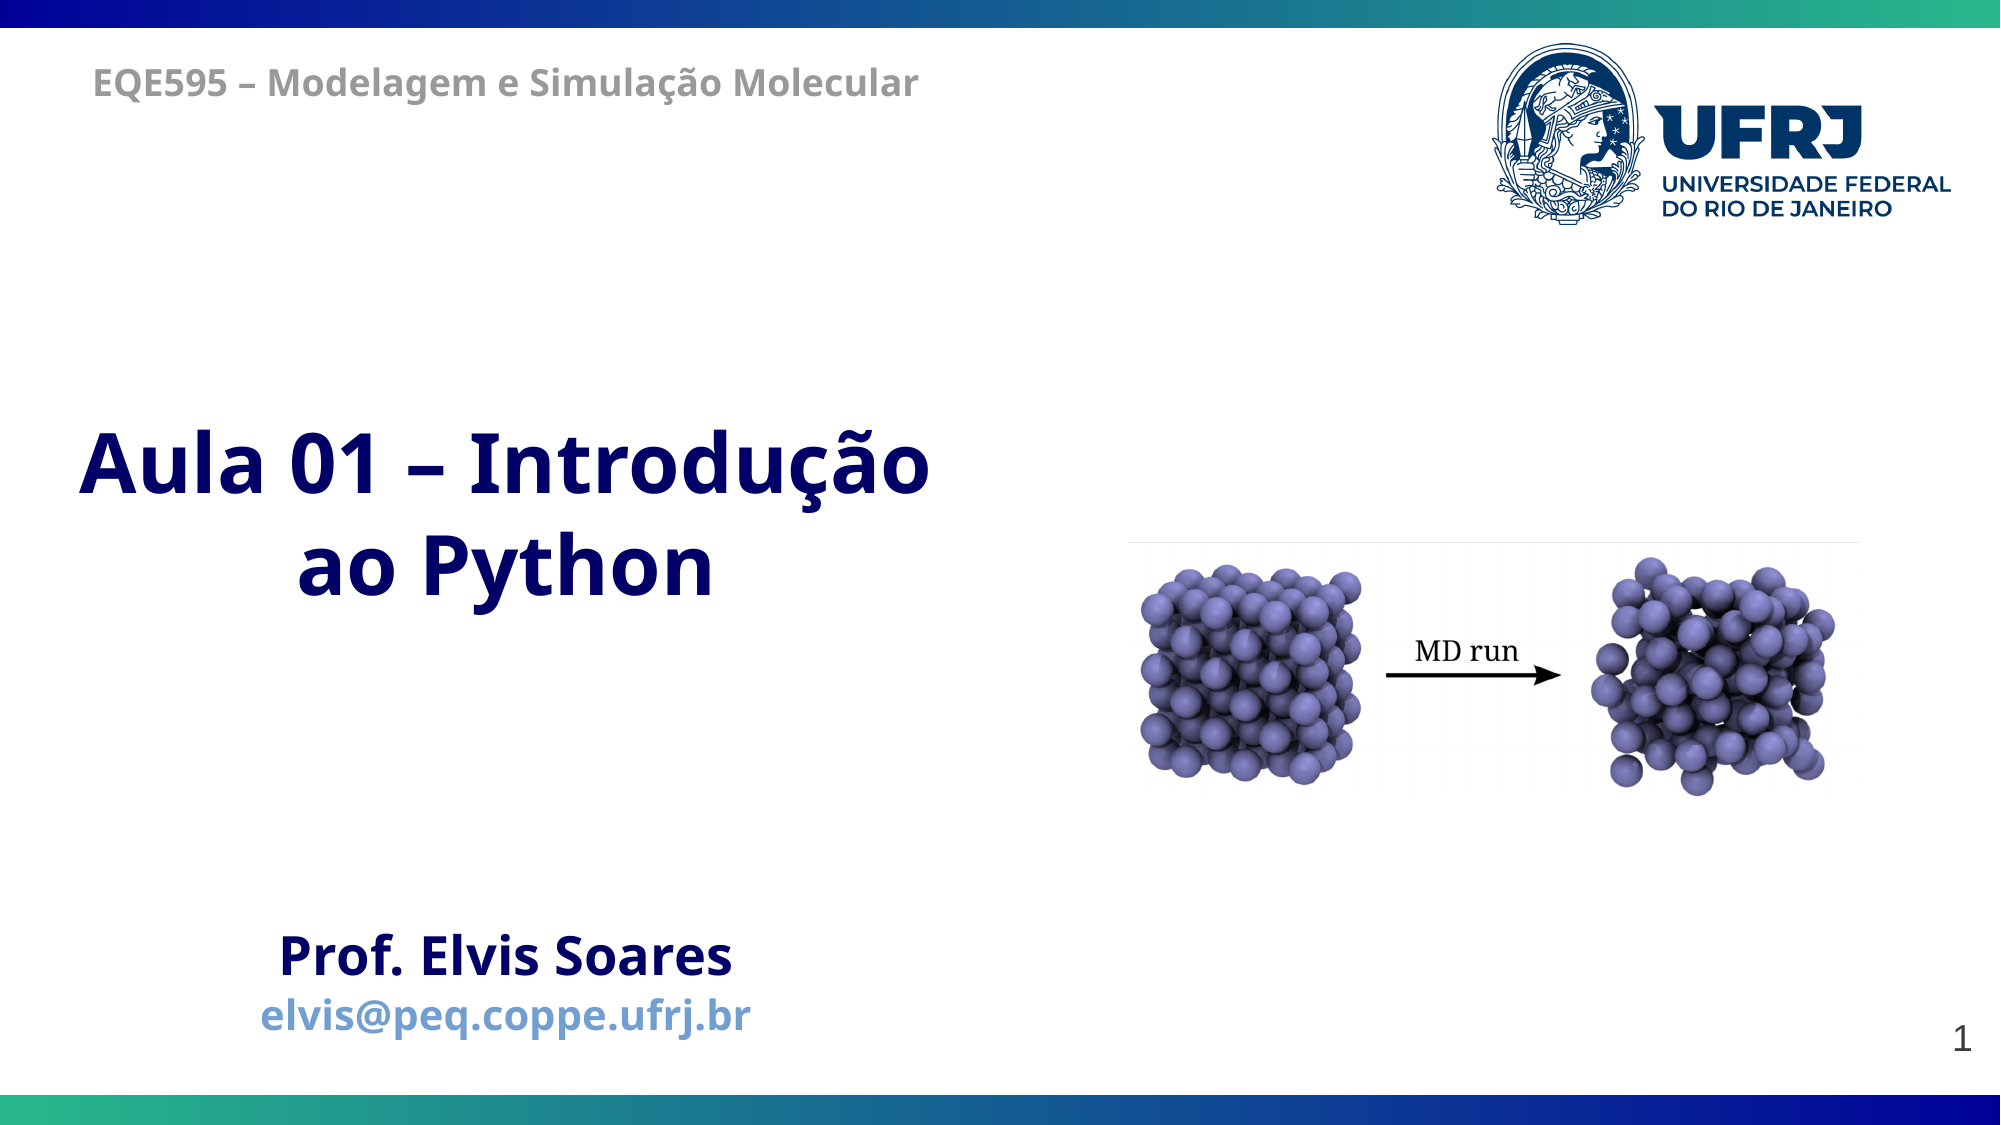

# EQE595 – Modelagem e Simulação Molecular
Aula 01 – Introdução ao Python
Prof. Elvis Soares
elvis@peq.coppe.ufrj.br